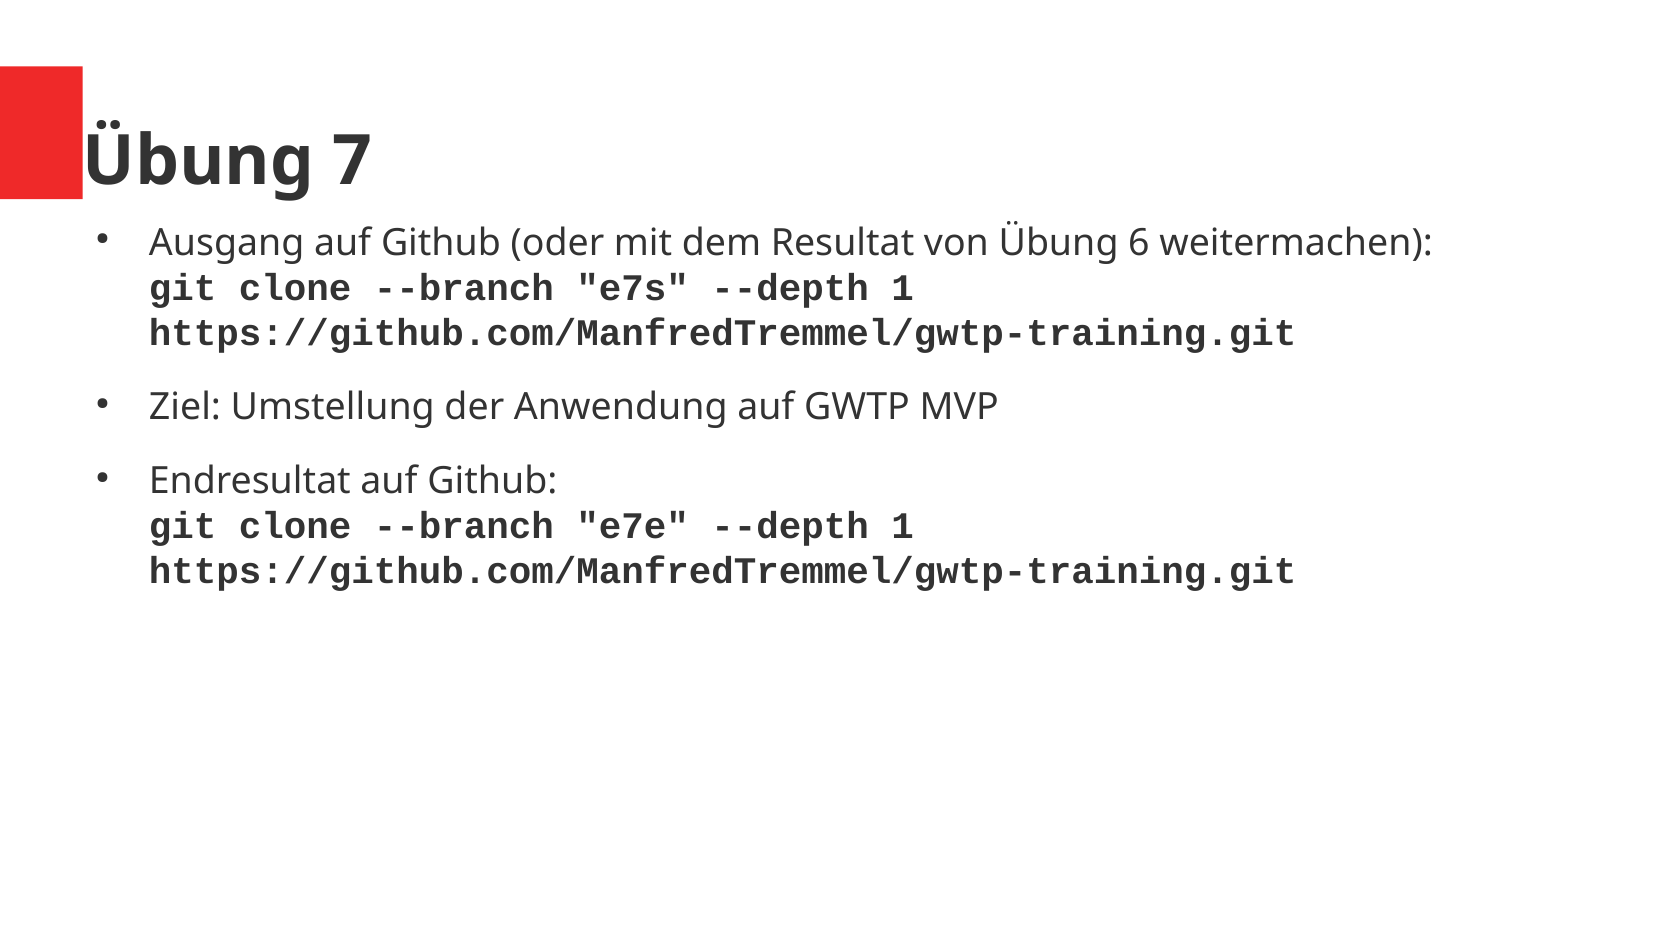

# Übung 7
Ausgang auf Github (oder mit dem Resultat von Übung 6 weitermachen):
git clone --branch "e7s" --depth 1 https://github.com/ManfredTremmel/gwtp-training.git
Ziel: Umstellung der Anwendung auf GWTP MVP
Endresultat auf Github:
git clone --branch "e7e" --depth 1 https://github.com/ManfredTremmel/gwtp-training.git